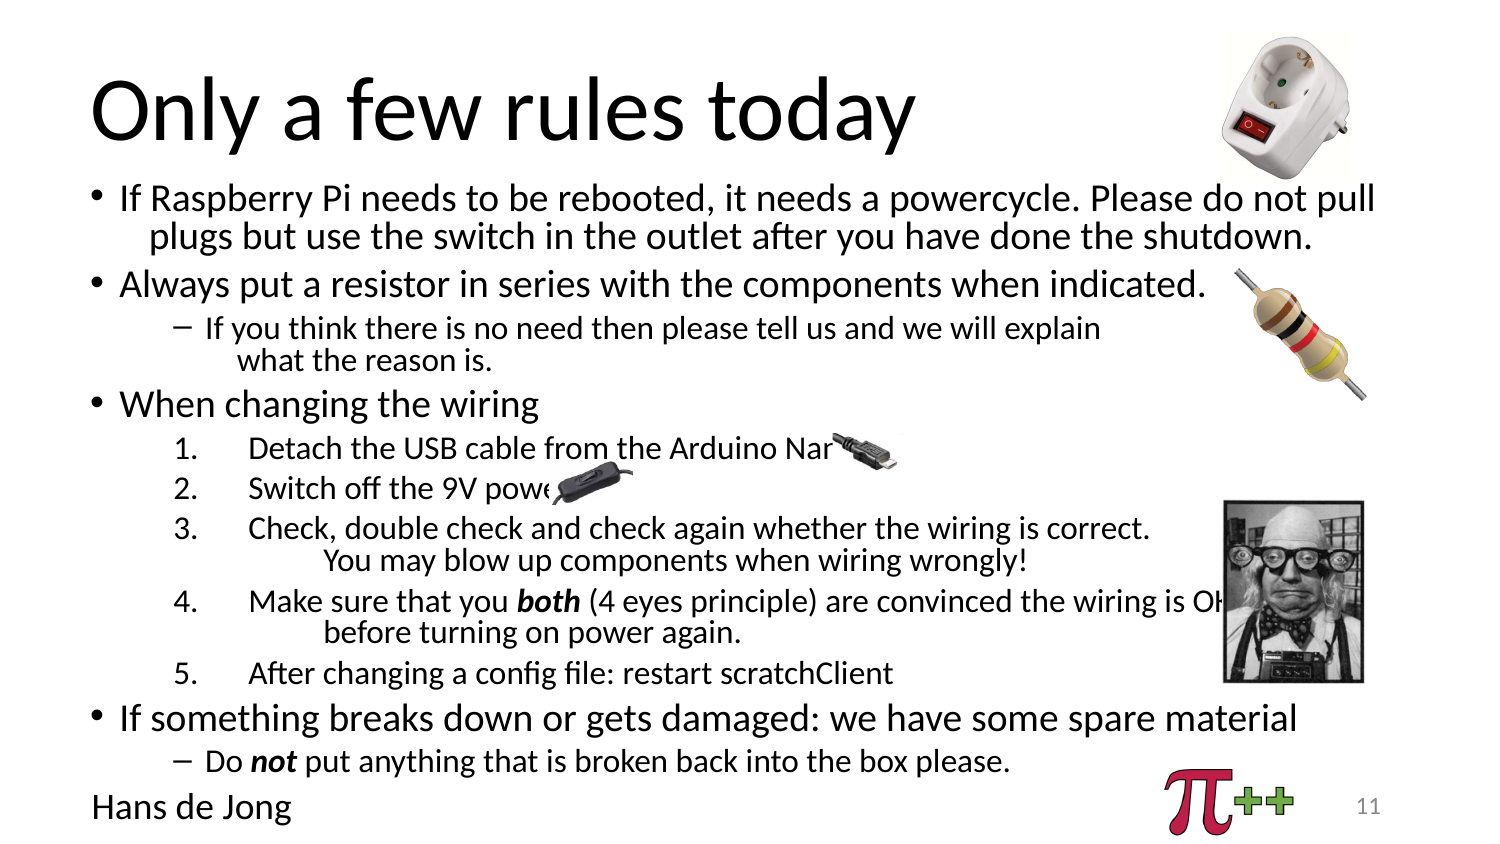

# Only a few rules today
If Raspberry Pi needs to be rebooted, it needs a powercycle. Please do not pull plugs but use the switch in the outlet after you have done the shutdown.
Always put a resistor in series with the components when indicated.
If you think there is no need then please tell us and we will explain
what the reason is.
When changing the wiring
Detach the USB cable from the Arduino Nano
Switch off the 9V power
Check, double check and check again whether the wiring is correct.
You may blow up components when wiring wrongly!
Make sure that you both (4 eyes principle) are convinced the wiring is OK
before turning on power again.
After changing a config file: restart scratchClient
If something breaks down or gets damaged: we have some spare material
Do not put anything that is broken back into the box please.
11